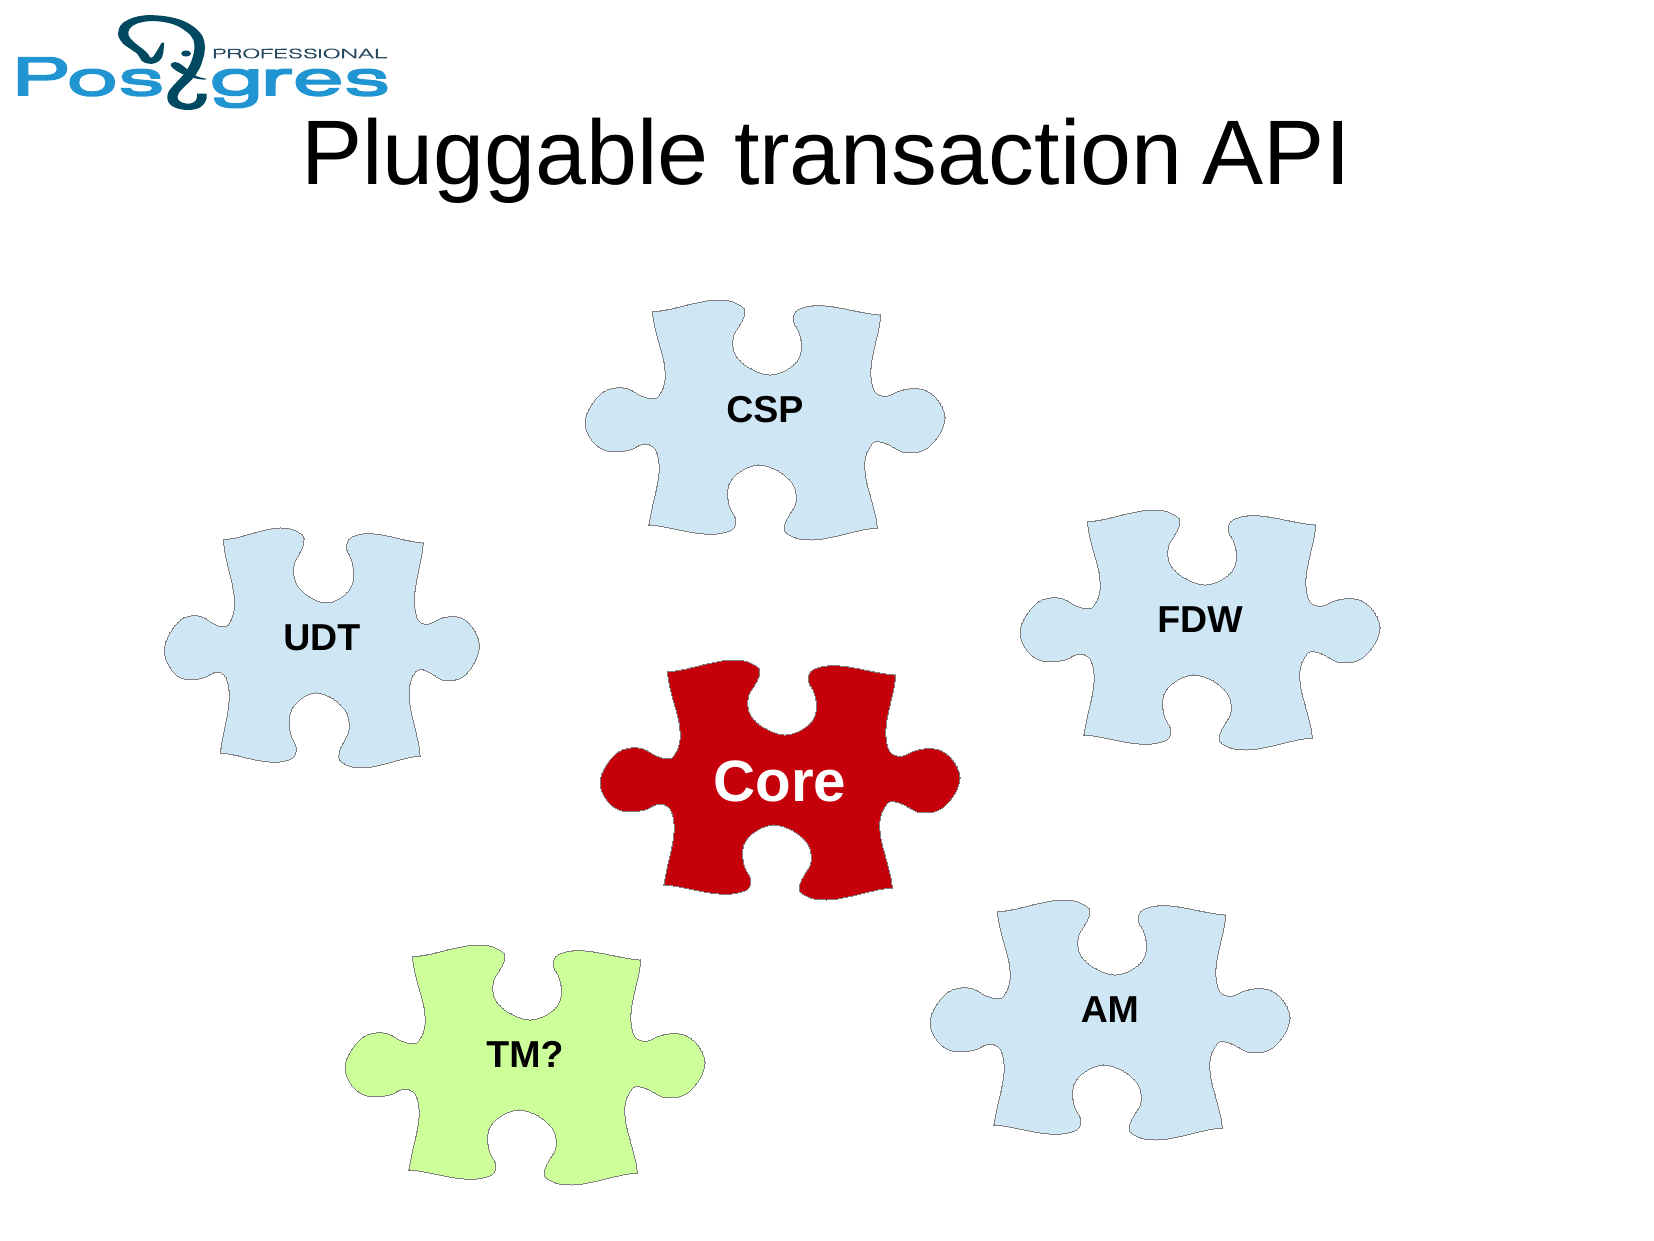

# Pluggable transaction API
CSP
FDW
UDT
Core
AM
TM?